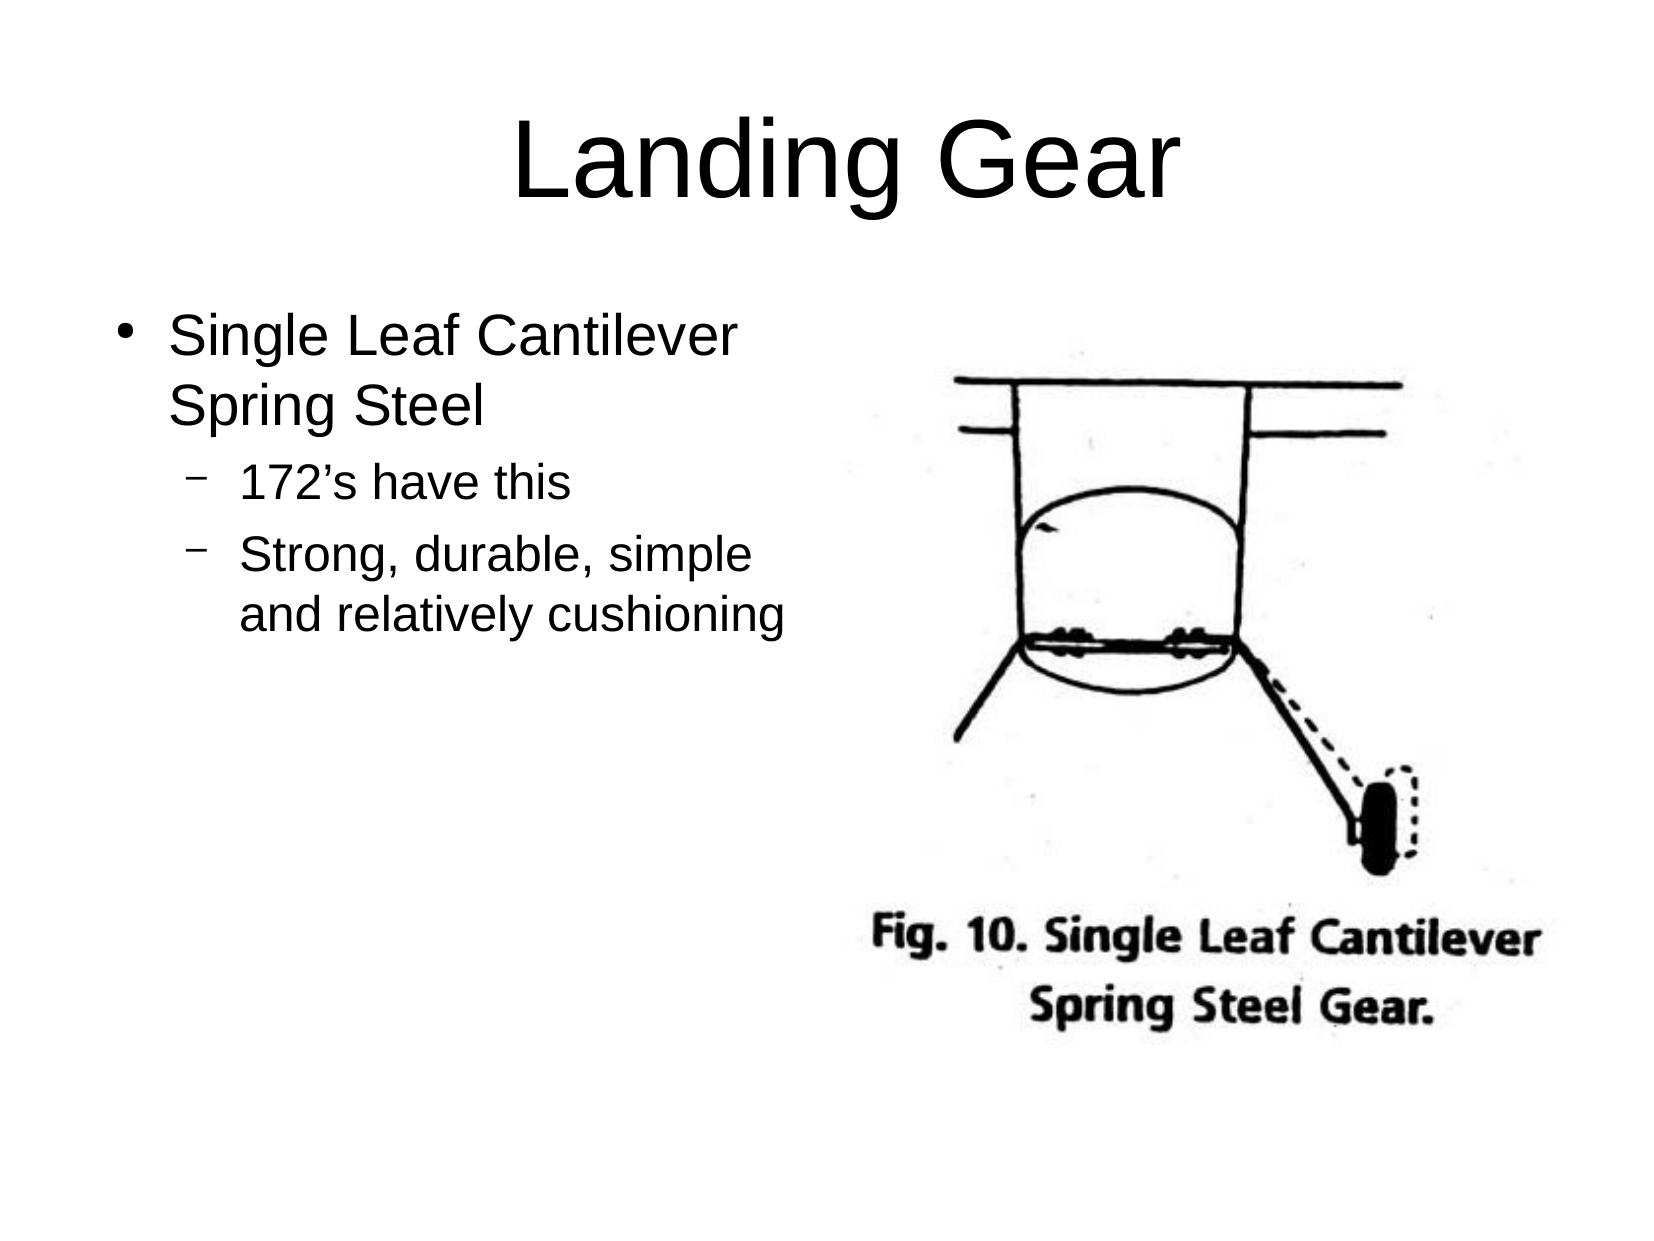

# Landing Gear
Single Leaf Cantilever Spring Steel
172’s have this
Strong, durable, simple and relatively cushioning